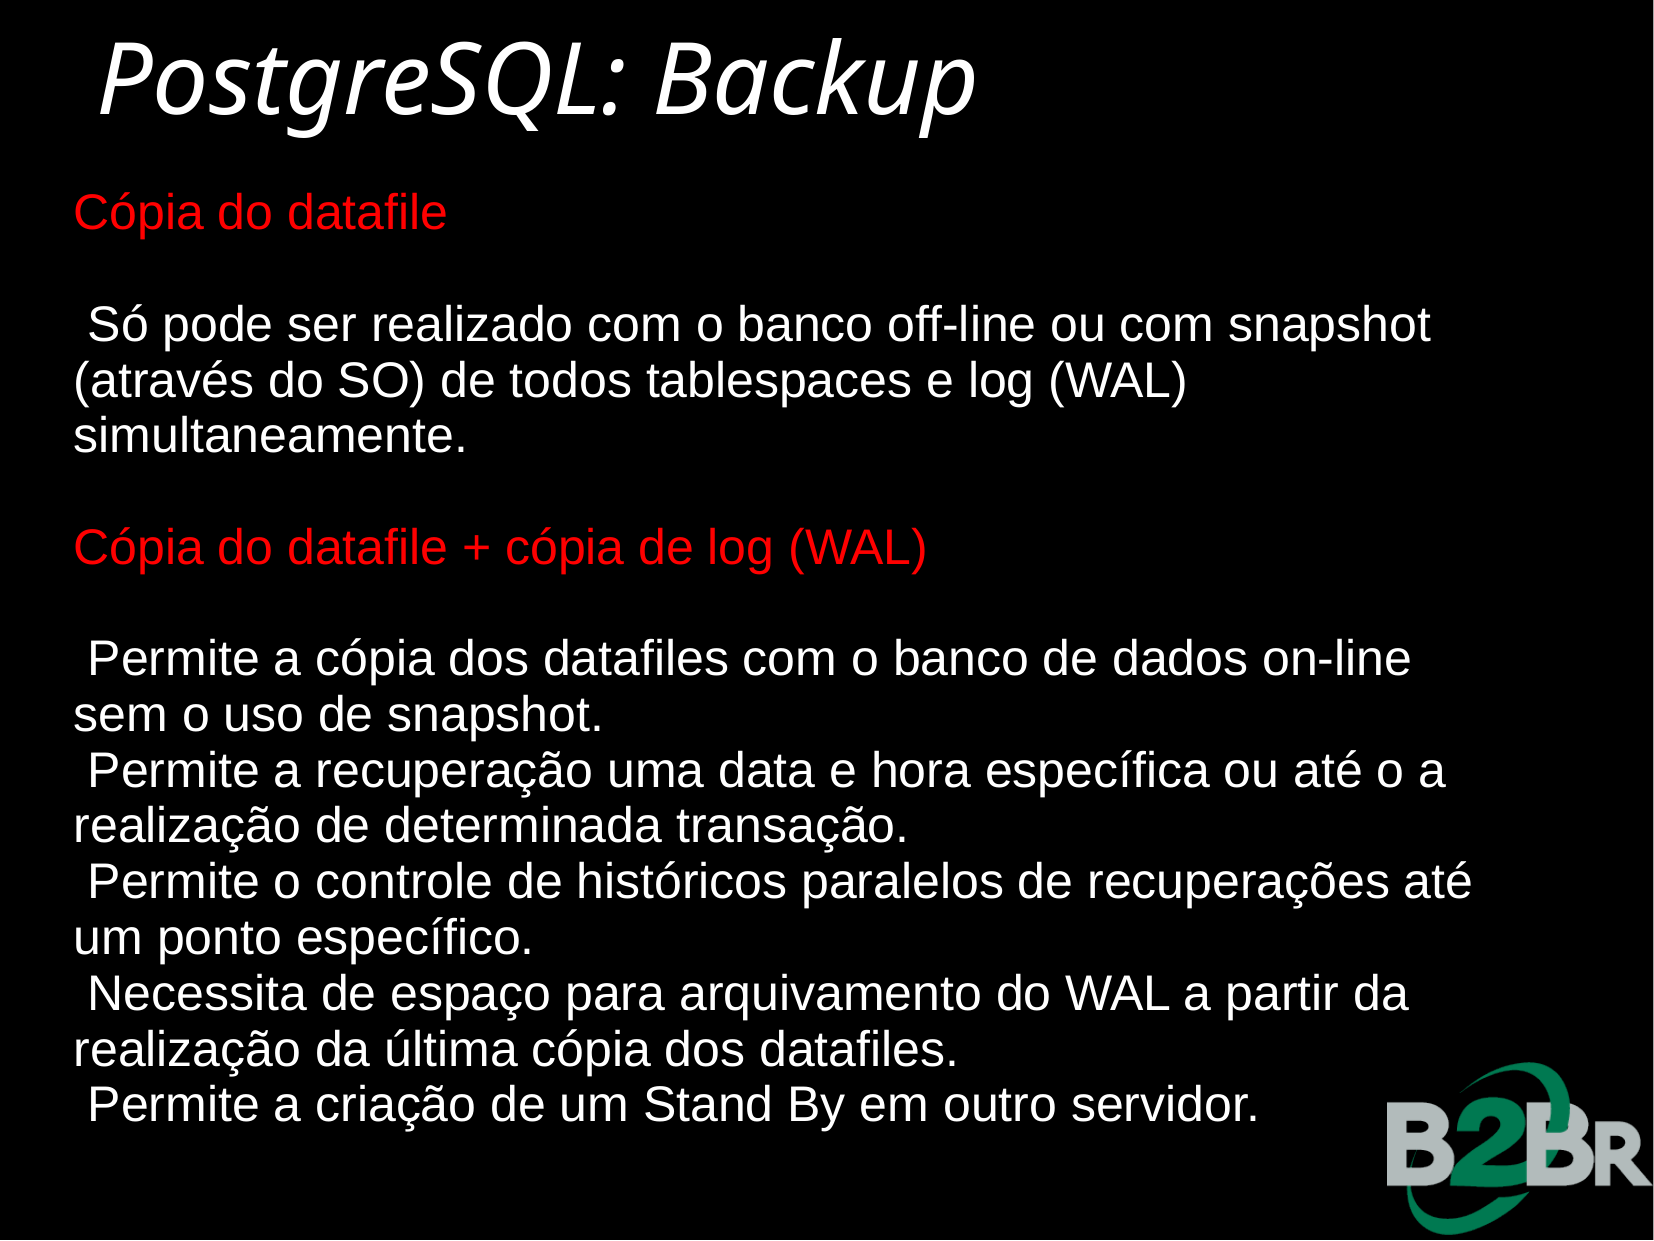

PostgreSQL: Backup
Cópia do datafile
 Só pode ser realizado com o banco off-line ou com snapshot (através do SO) de todos tablespaces e log (WAL) simultaneamente.
Cópia do datafile + cópia de log (WAL)
 Permite a cópia dos datafiles com o banco de dados on-line sem o uso de snapshot.
 Permite a recuperação uma data e hora específica ou até o a realização de determinada transação.
 Permite o controle de históricos paralelos de recuperações até um ponto específico.
 Necessita de espaço para arquivamento do WAL a partir da realização da última cópia dos datafiles.
 Permite a criação de um Stand By em outro servidor.